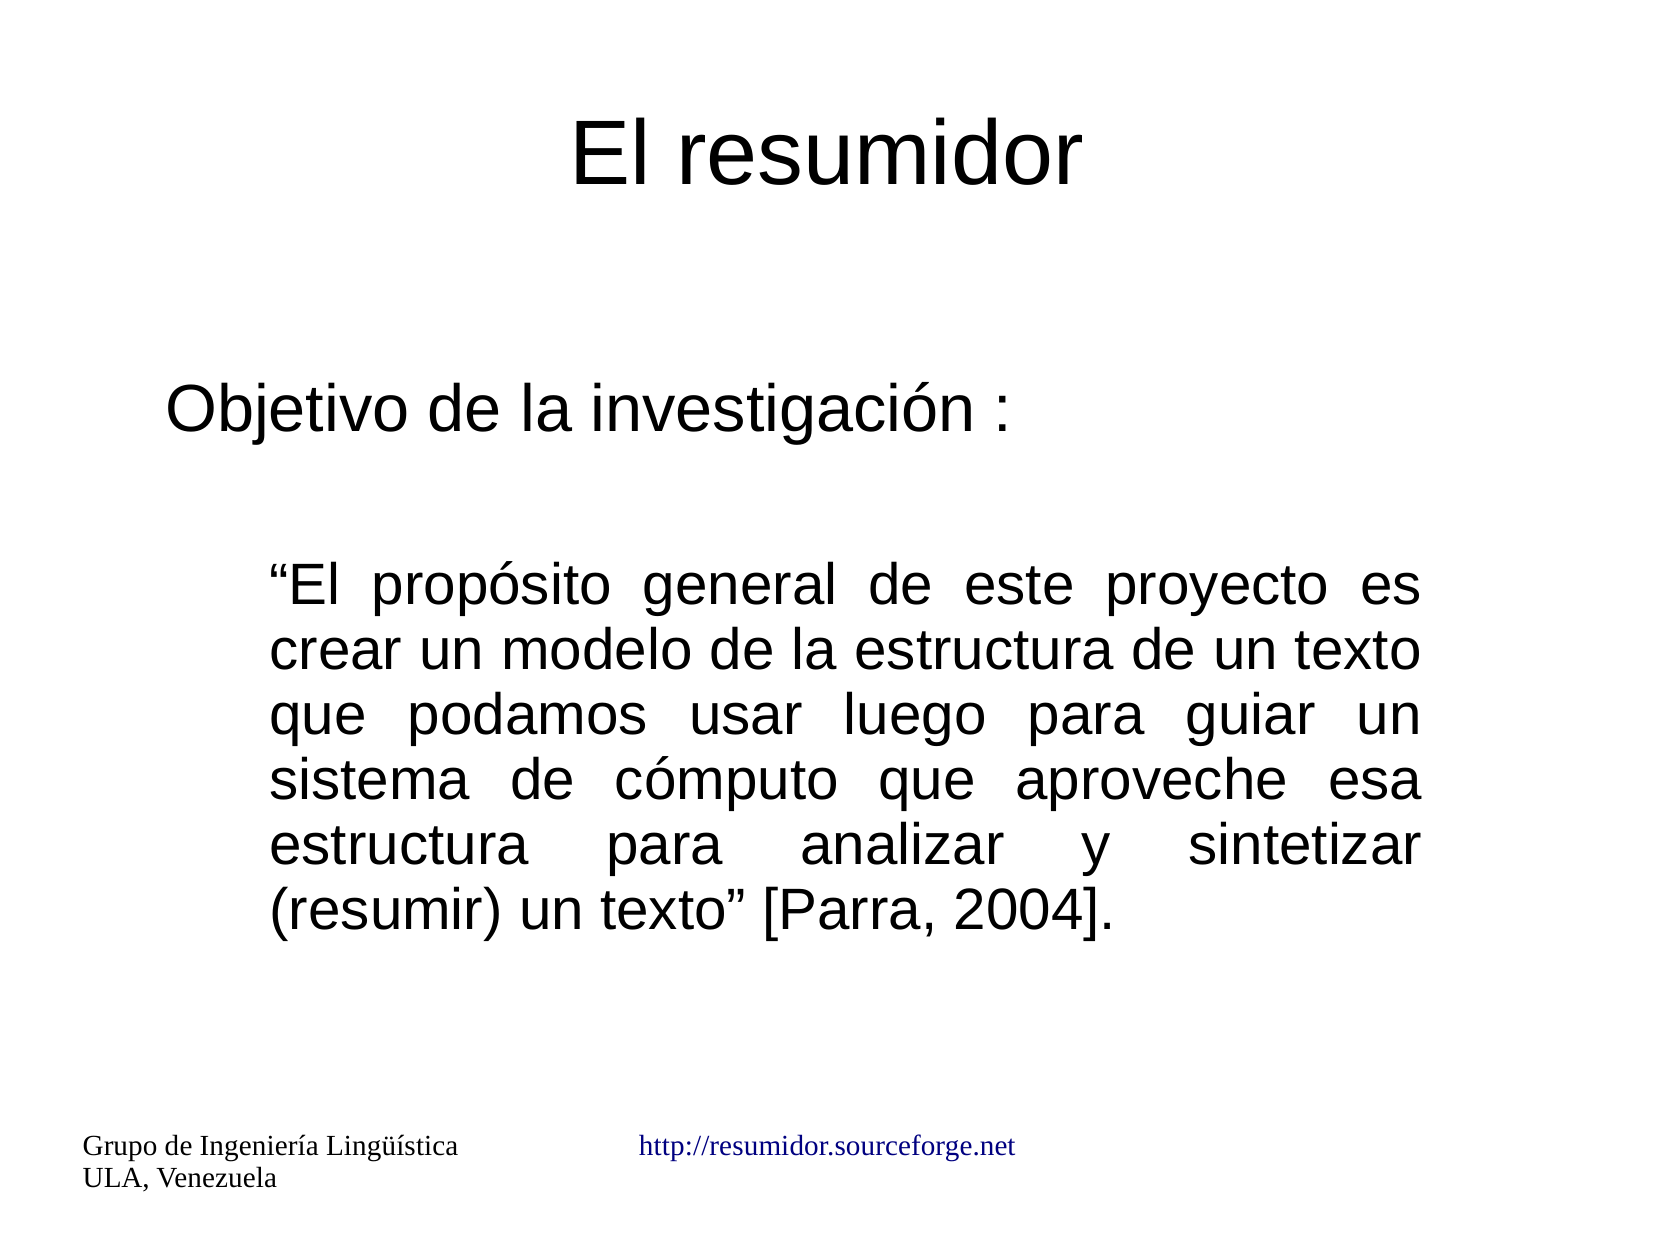

# El resumidor
Objetivo de la investigación :
	“El propósito general de este proyecto es crear un modelo de la estructura de un texto que podamos usar luego para guiar un sistema de cómputo que aproveche esa estructura para analizar y sintetizar (resumir) un texto” [Parra, 2004].